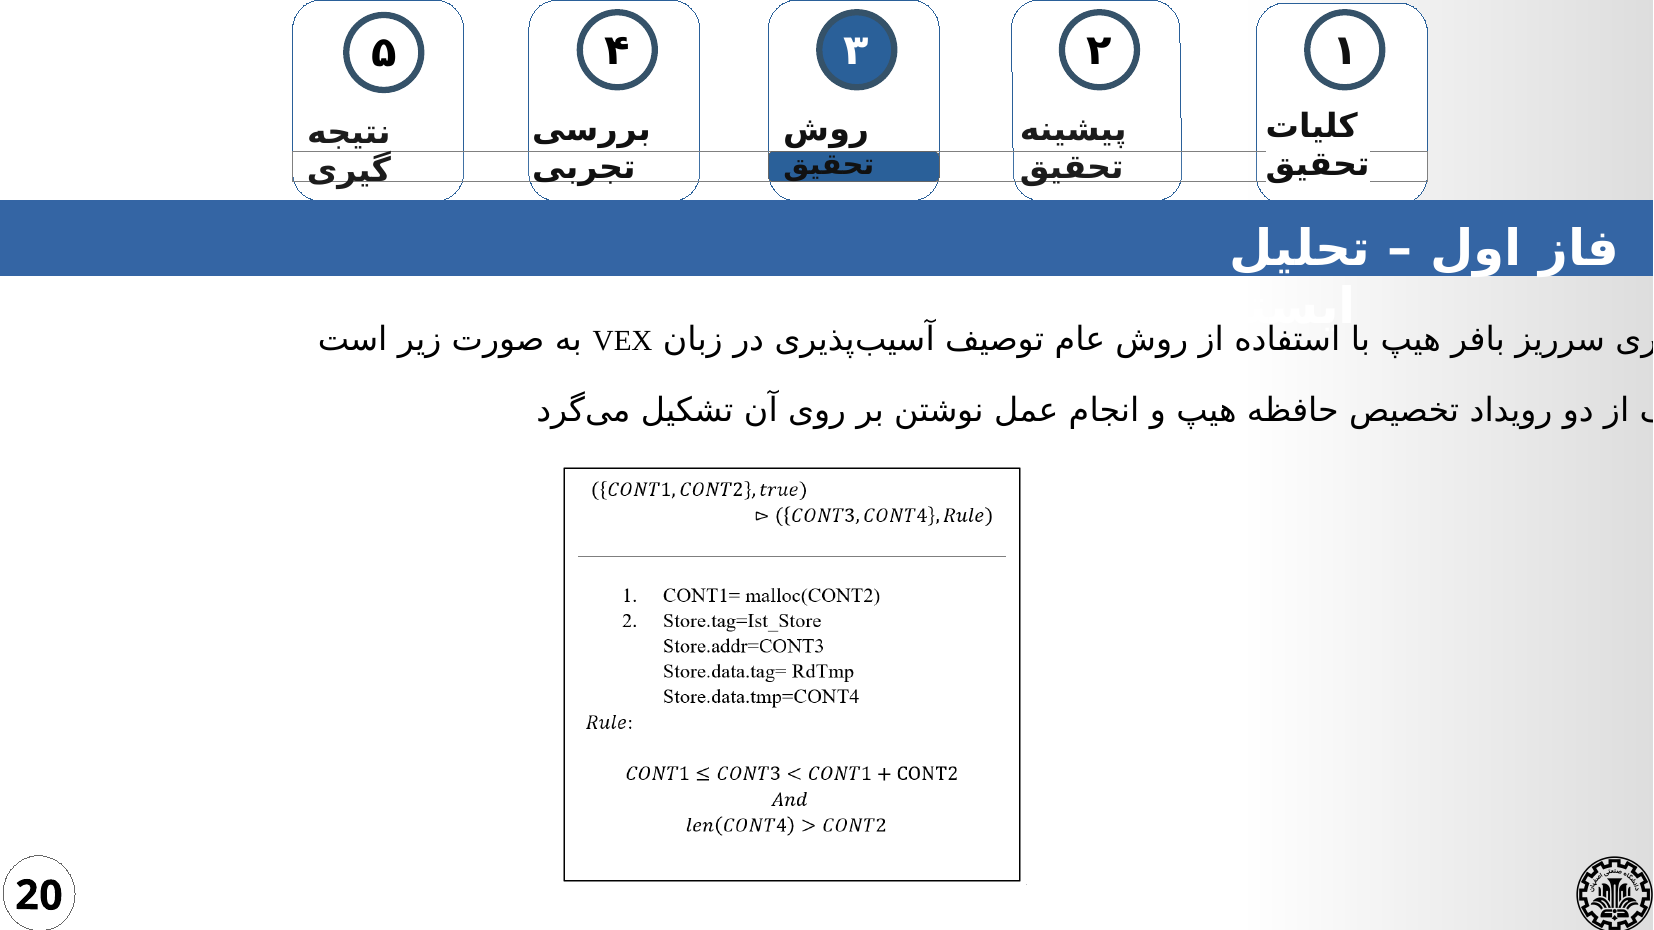

۴
۳
۲
۱
۵
کلیات تحقیق
بررسی تجربی
روش تحقیق
پیشینه تحقیق
نتیجه گیری
فاز اول – تحلیل ایستا
توصیف آسیب‌پذیری سرریز بافر هیپ با استفاده از روش عام توصیف آسیب‌پذیری در زبان VEX به صورت زیر است
این توصیف از دو رویداد تخصیص حافظه هیپ و انجام عمل نوشتن بر روی آن تشکیل می‌گرد
20